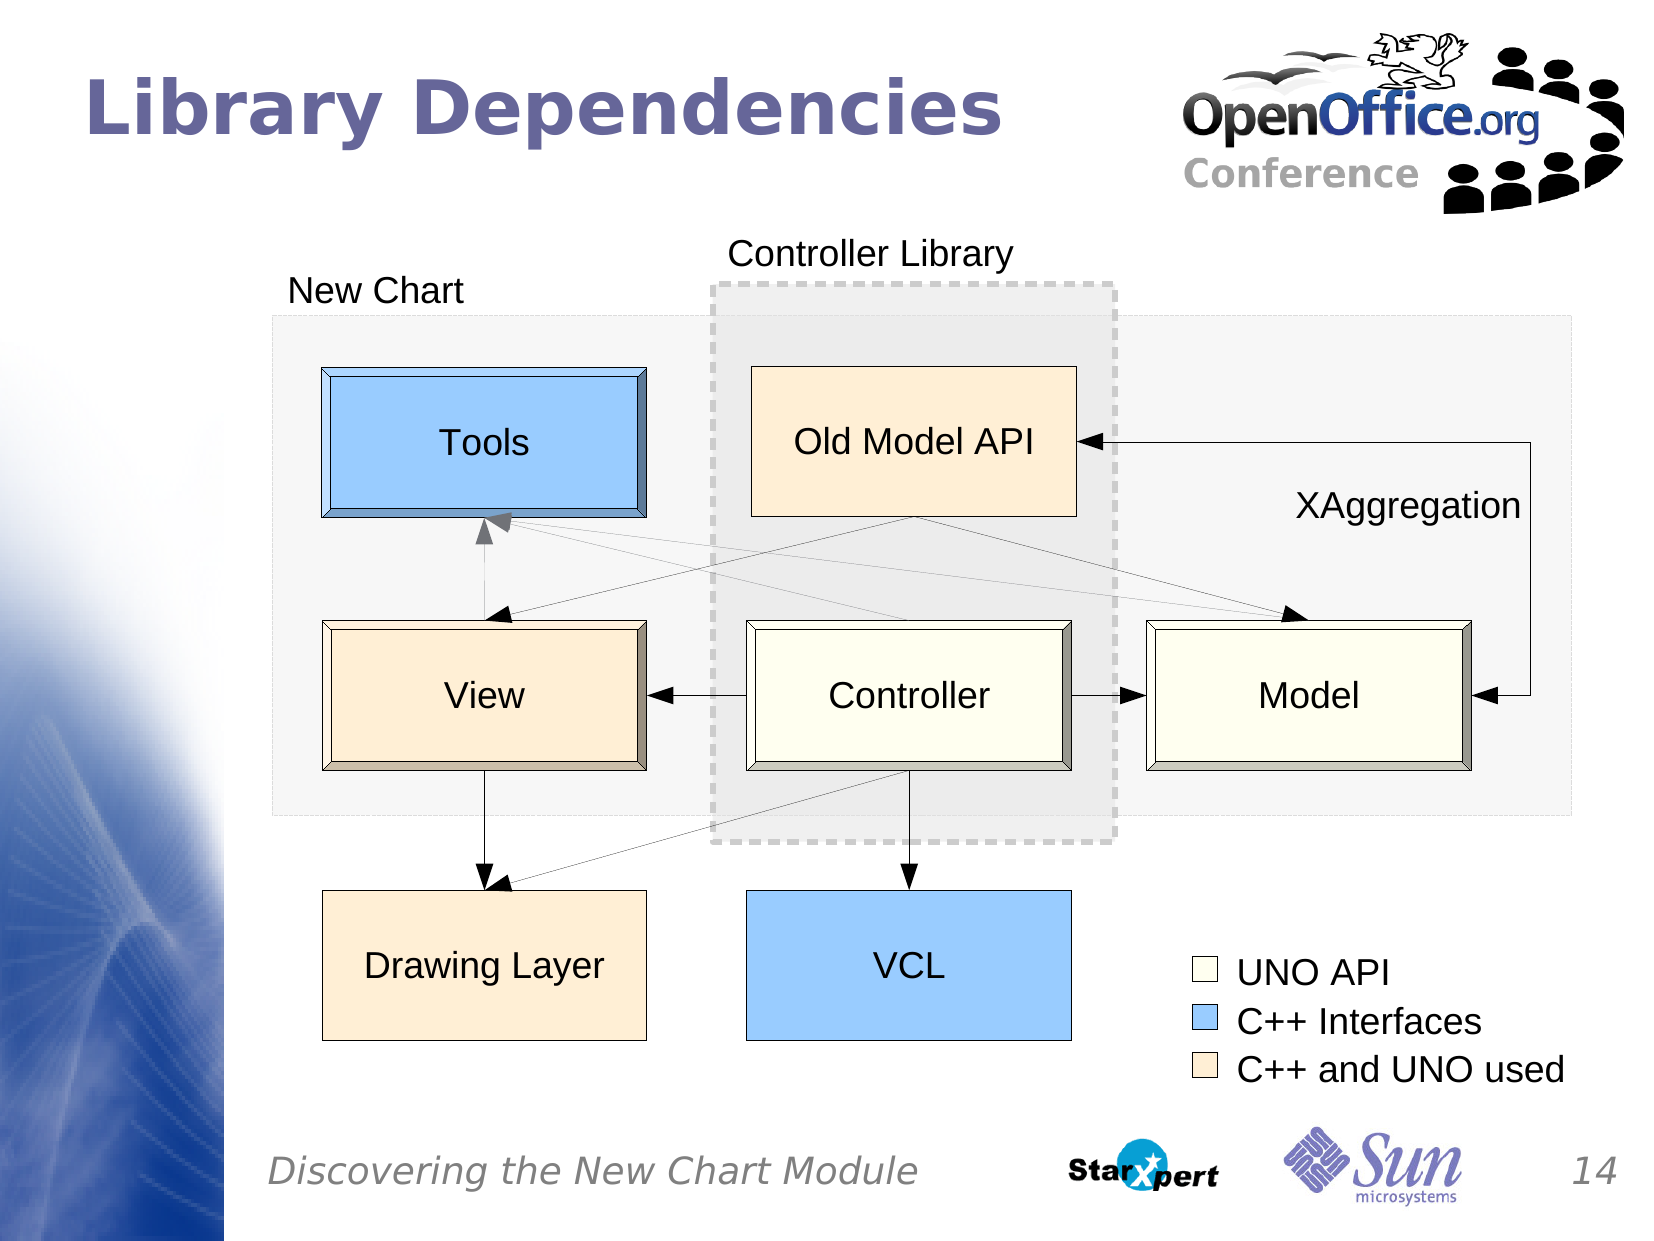

# Library Dependencies
Controller Library
New Chart
Old Model API
Tools
View
Controller
Model
Drawing Layer
VCL
UNO API
C++ Interfaces
C++ and UNO used